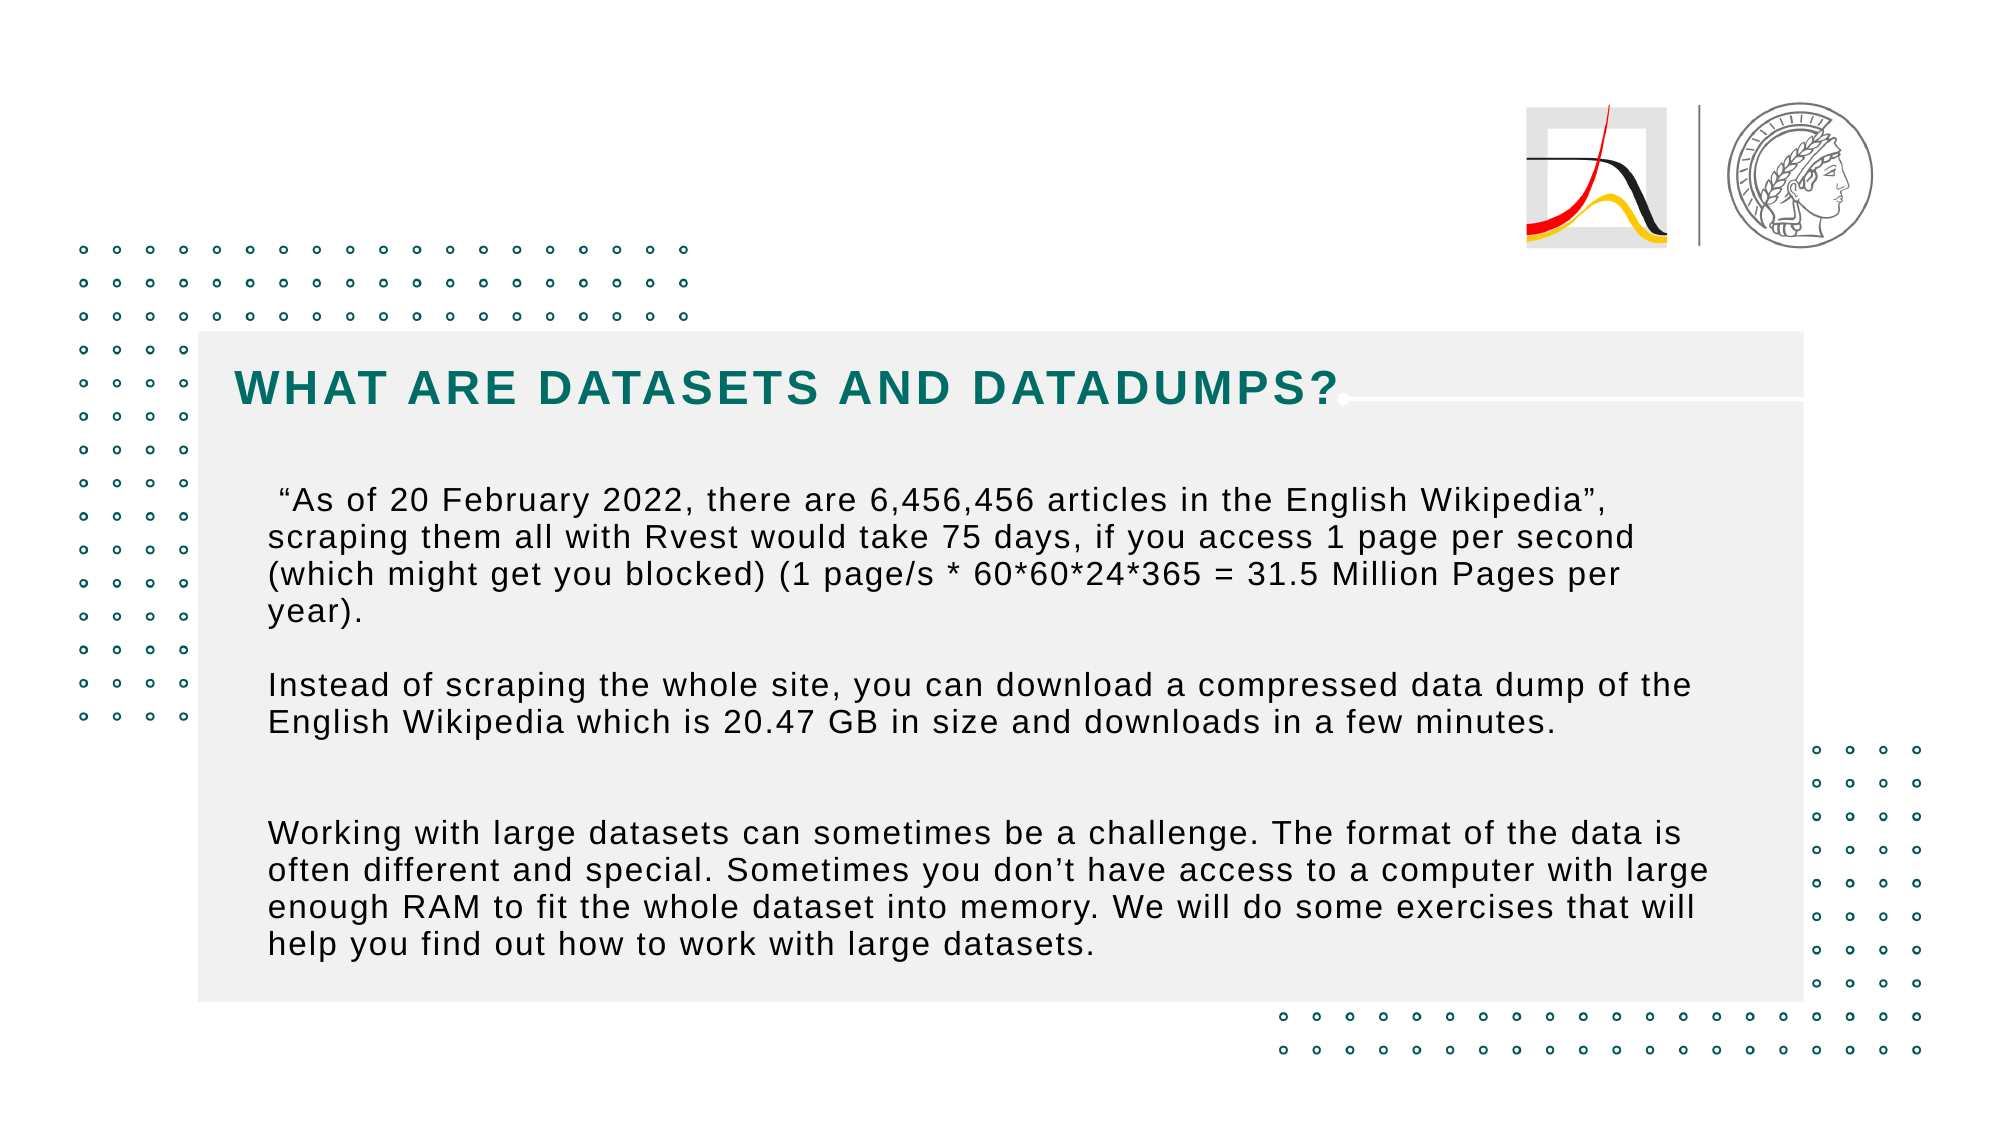

# What are Datasets and Datadumps?
 “As of 20 February 2022, there are 6,456,456 articles in the English Wikipedia”, scraping them all with Rvest would take 75 days, if you access 1 page per second (which might get you blocked) (1 page/s * 60*60*24*365 = 31.5 Million Pages per year).
Instead of scraping the whole site, you can download a compressed data dump of the English Wikipedia which is 20.47 GB in size and downloads in a few minutes.
Working with large datasets can sometimes be a challenge. The format of the data is often different and special. Sometimes you don’t have access to a computer with large enough RAM to fit the whole dataset into memory. We will do some exercises that will help you find out how to work with large datasets.